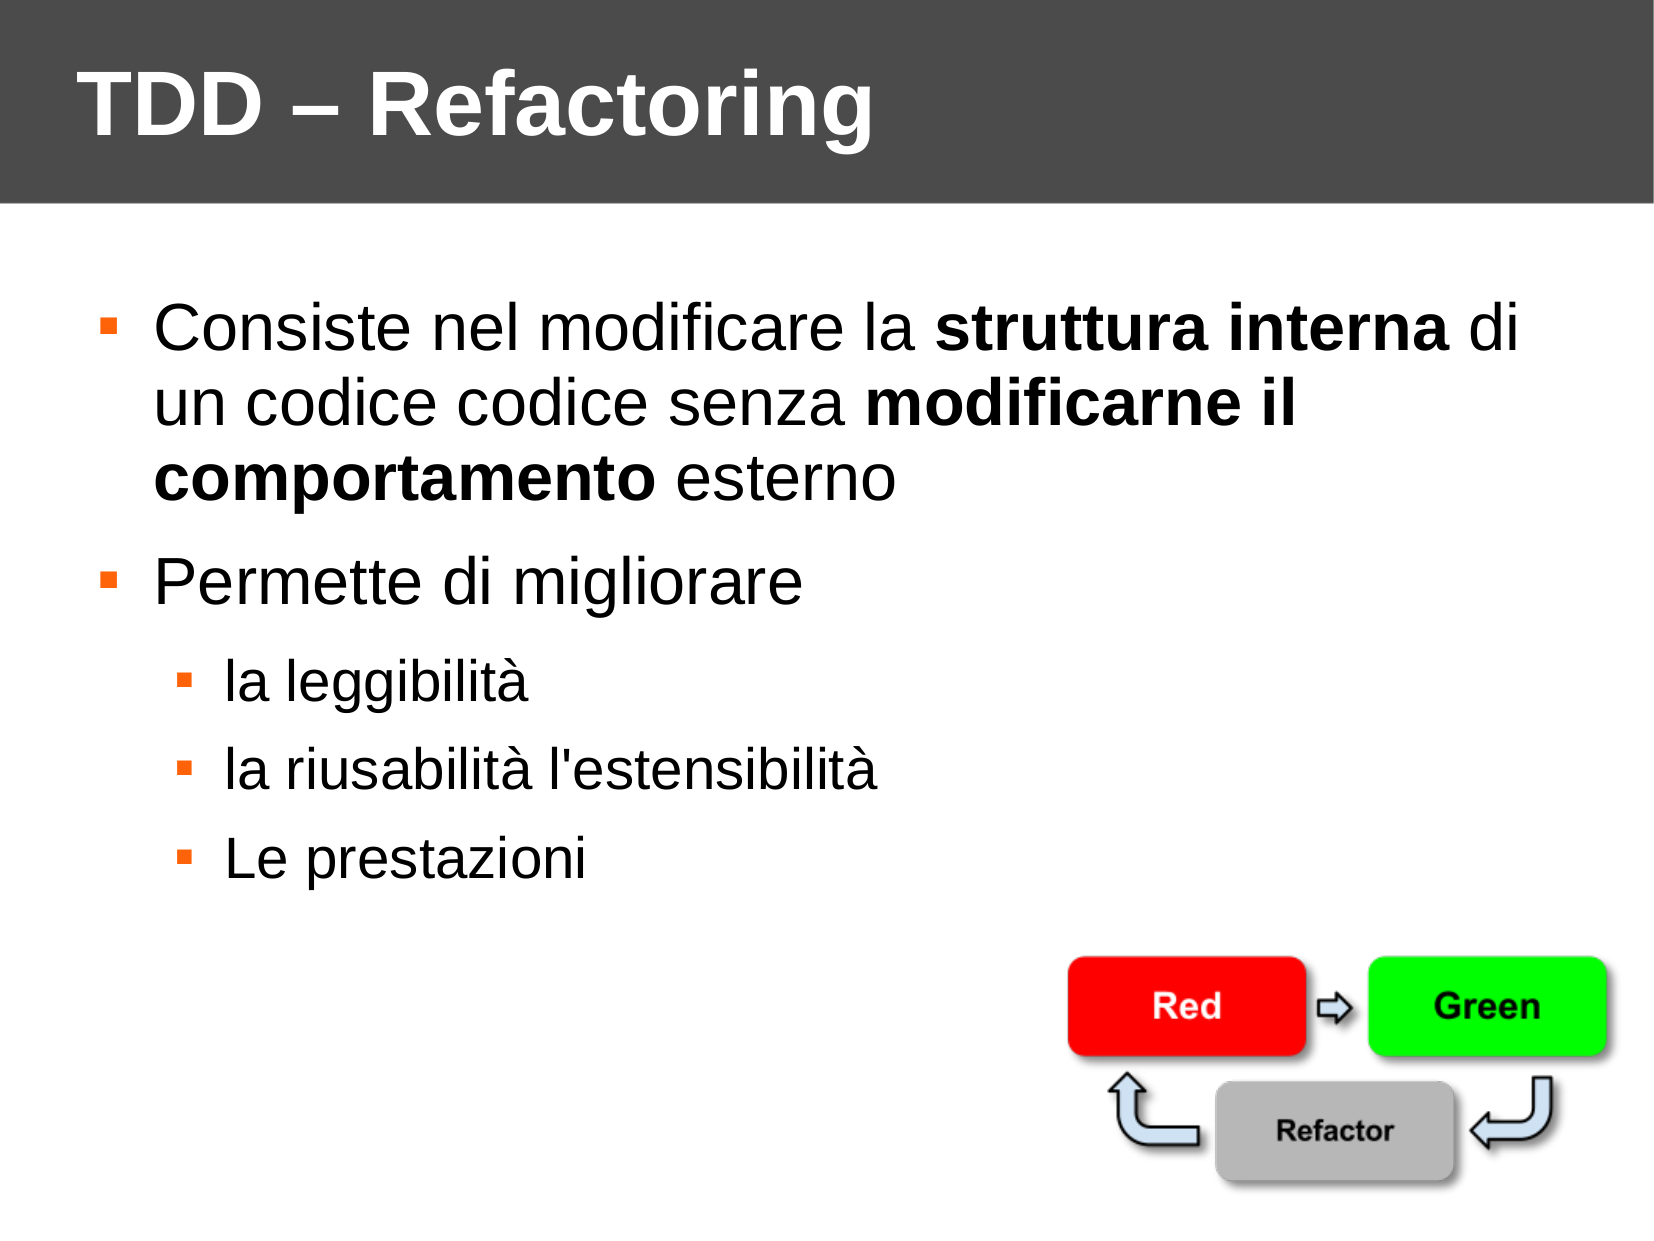

# TDD – Refactoring
Consiste nel modificare la struttura interna di un codice codice senza modificarne il comportamento esterno
Permette di migliorare
la leggibilità
la riusabilità l'estensibilità
Le prestazioni